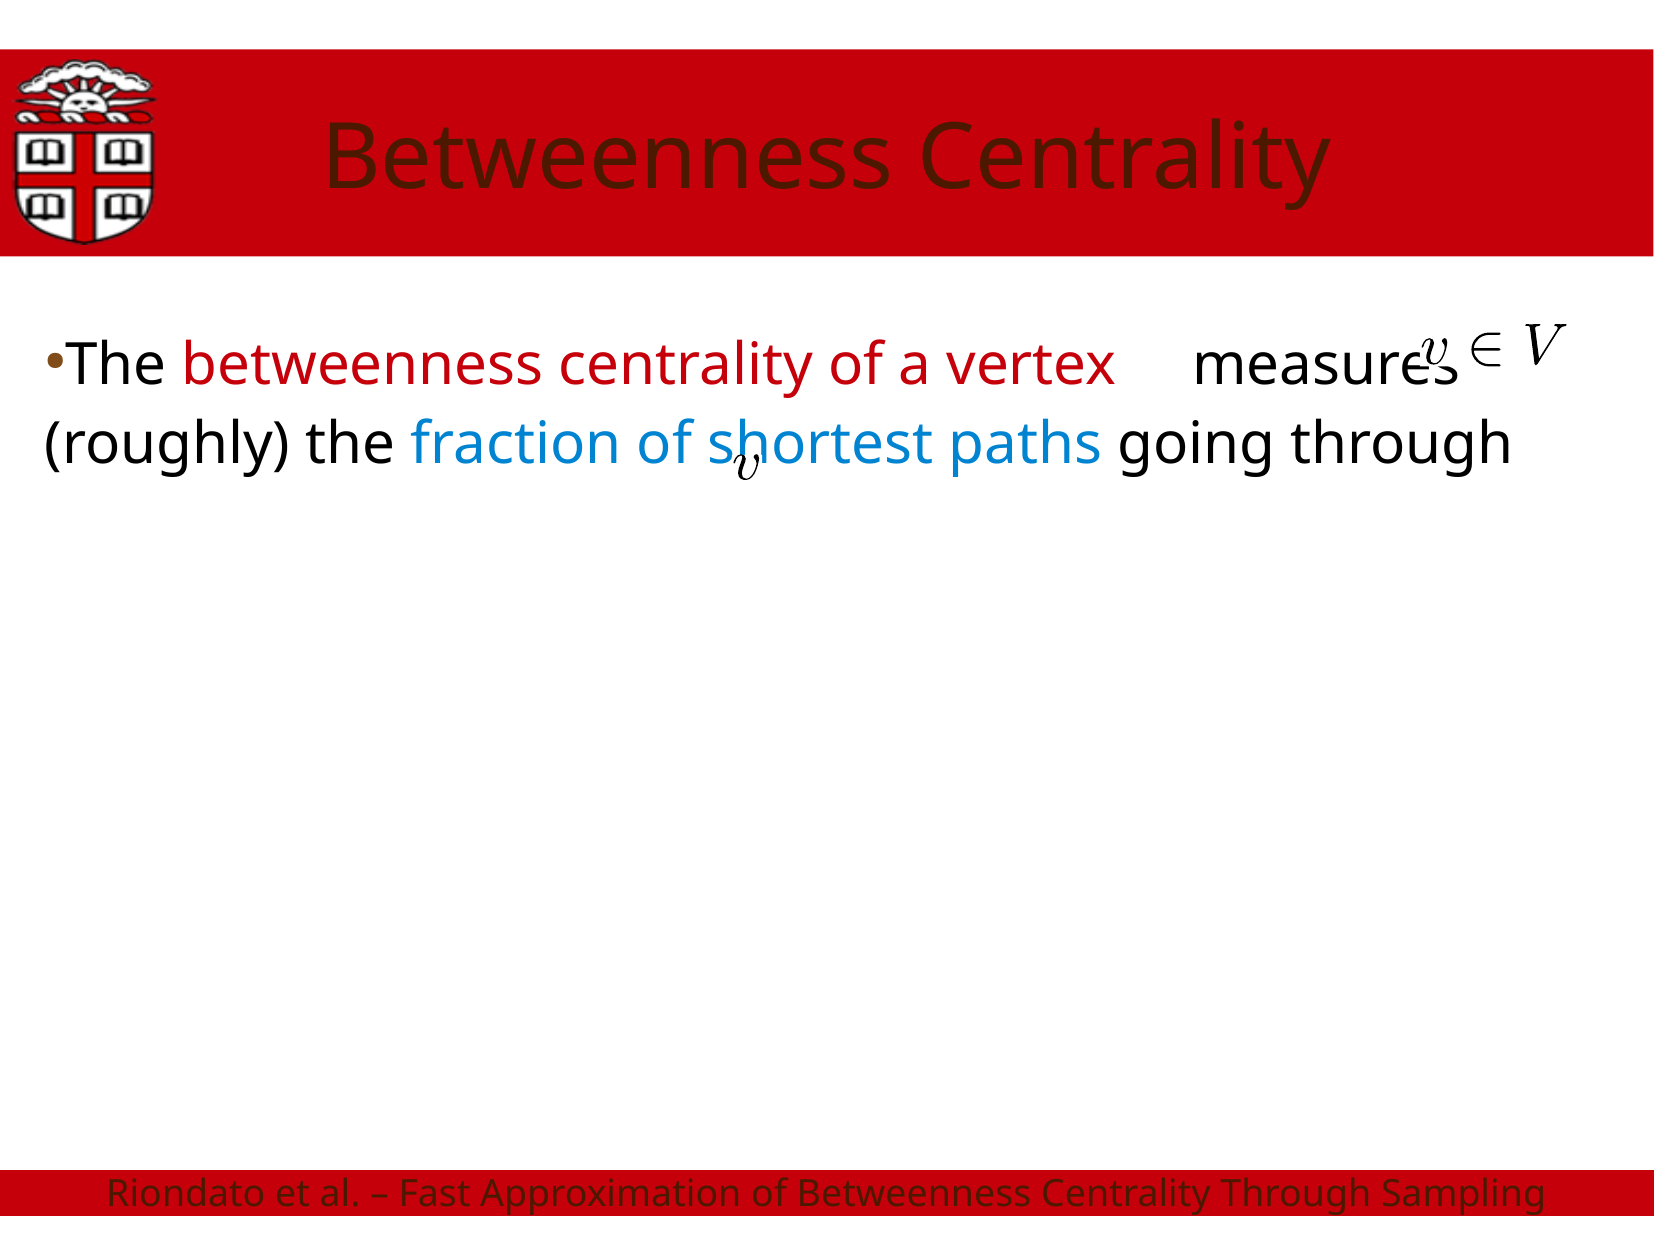

# Betweenness Centrality
The betweenness centrality of a vertex measures (roughly) the fraction of shortest paths going through
Riondato et al. – Fast Approximation of Betweenness Centrality Through Sampling